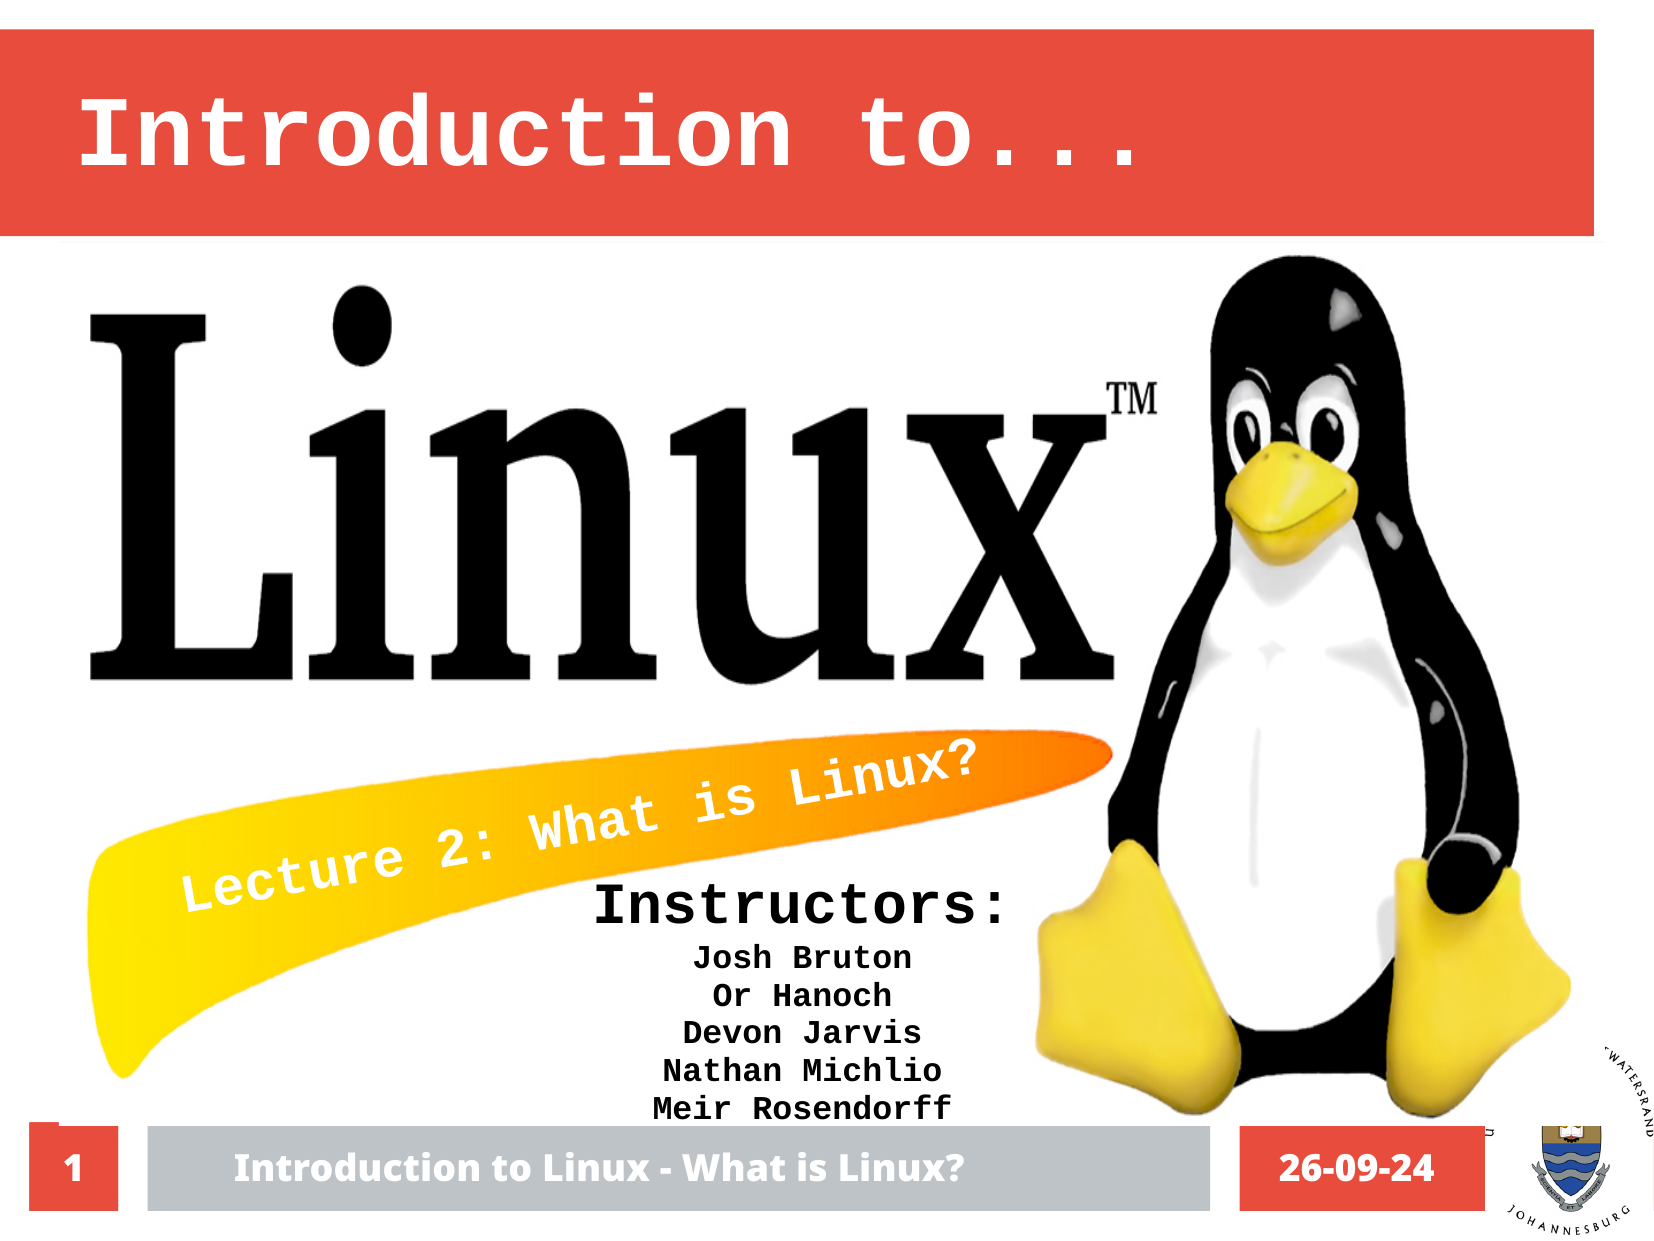

Introduction to...
Lecture 2: What is Linux?
Instructors:
Josh Bruton
Or Hanoch
Devon Jarvis
Nathan Michlio
Meir Rosendorff
1
 Introduction to Linux - What is Linux?